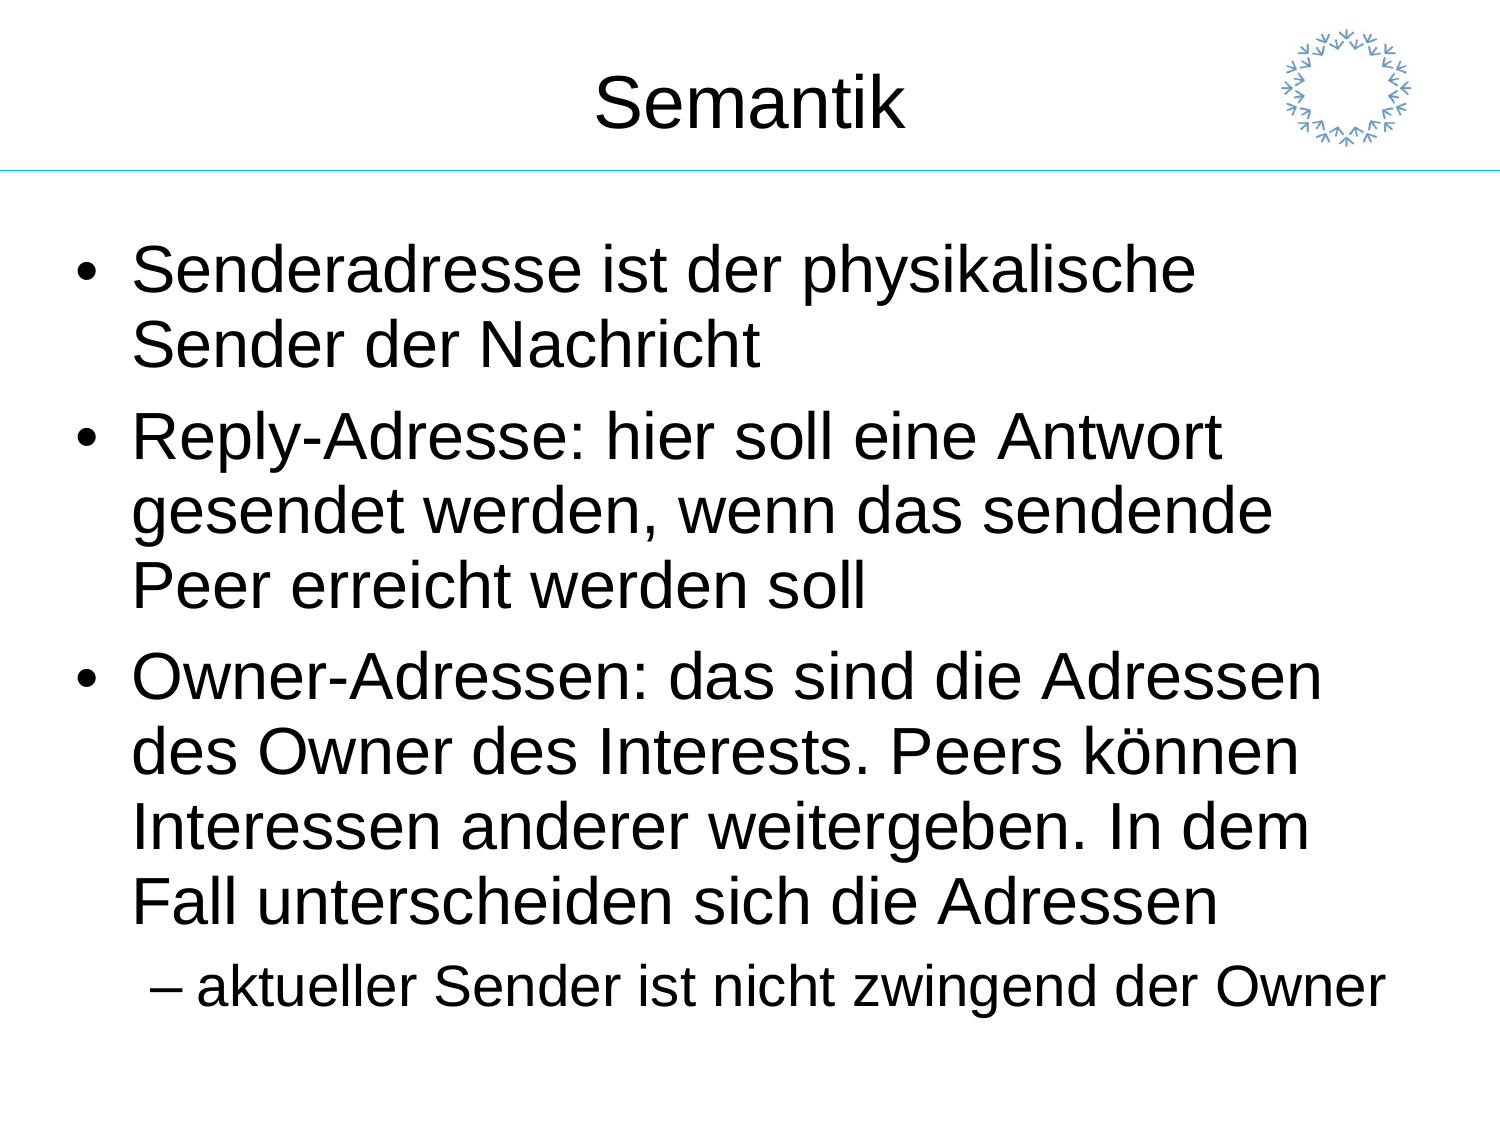

# Semantik
Senderadresse ist der physikalische Sender der Nachricht
Reply-Adresse: hier soll eine Antwort gesendet werden, wenn das sendende Peer erreicht werden soll
Owner-Adressen: das sind die Adressen des Owner des Interests. Peers können Interessen anderer weitergeben. In dem Fall unterscheiden sich die Adressen
aktueller Sender ist nicht zwingend der Owner